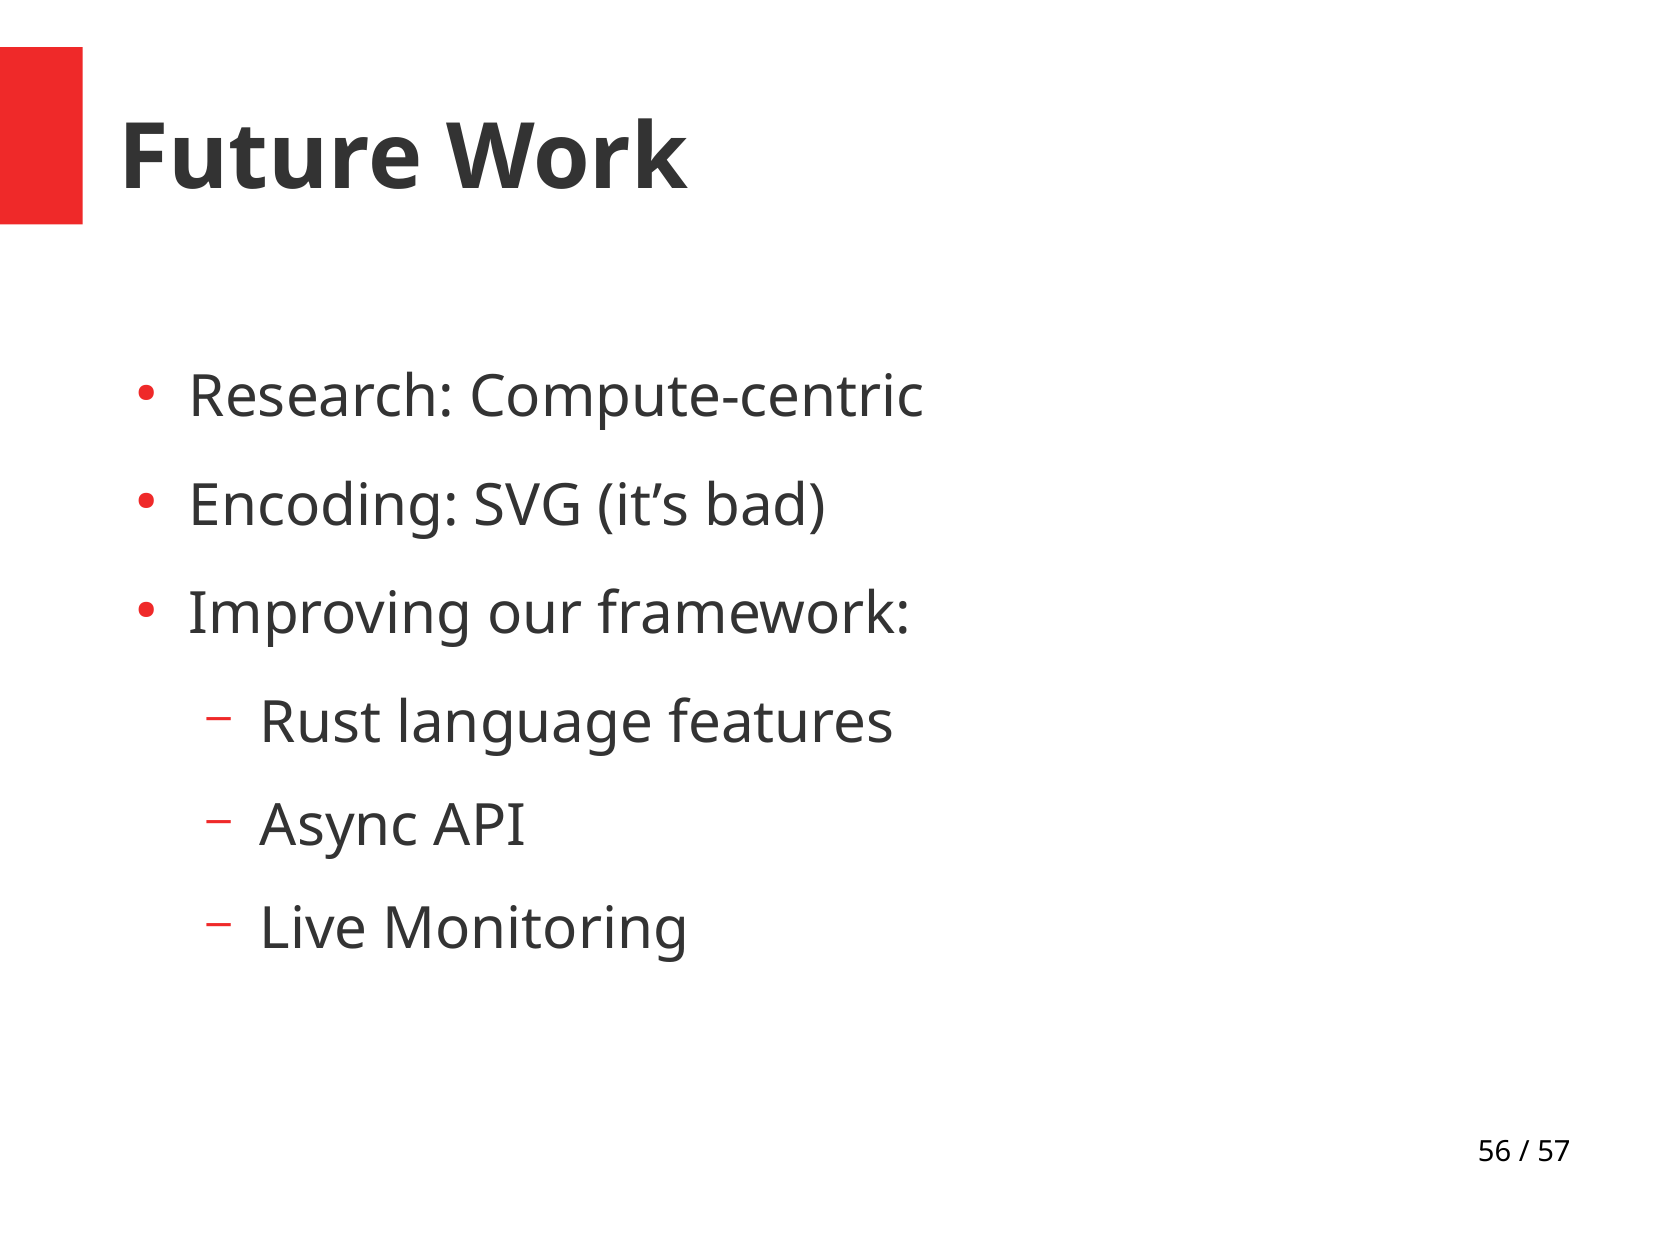

# Future Work
Research: Compute-centric
Encoding: SVG (it’s bad)
Improving our framework:
Rust language features
Async API
Live Monitoring
56